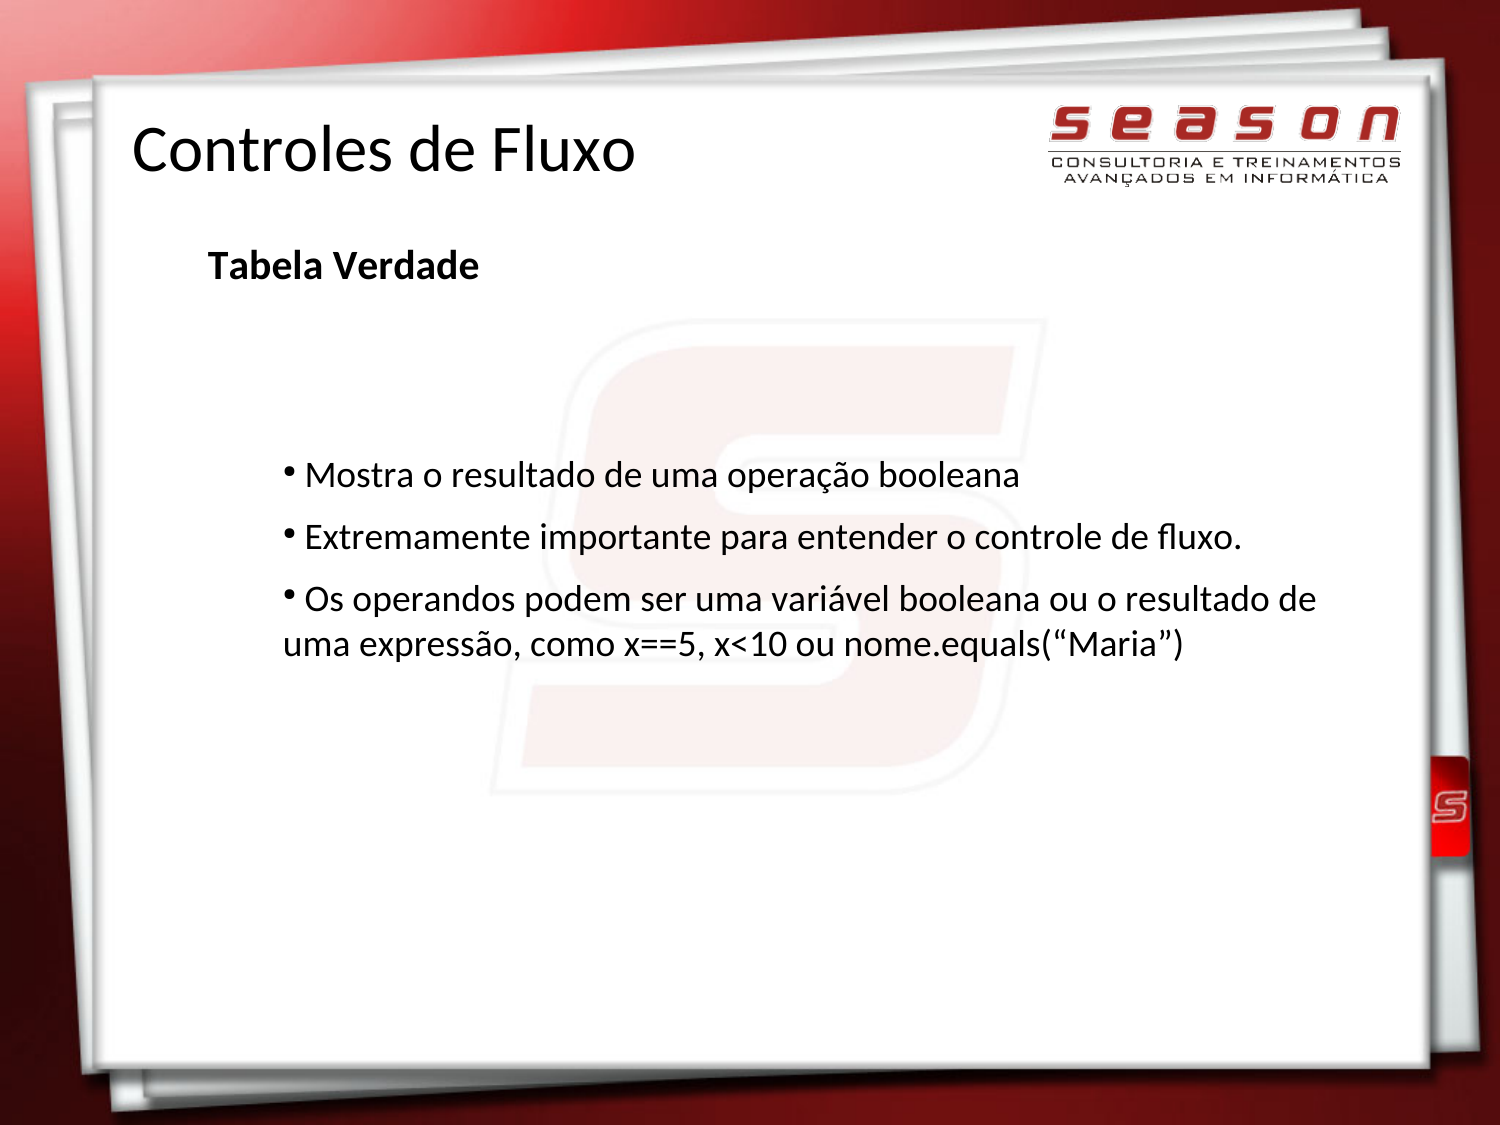

# Controles de Fluxo
Tabela Verdade
 Mostra o resultado de uma operação booleana
 Extremamente importante para entender o controle de fluxo.
 Os operandos podem ser uma variável booleana ou o resultado de uma expressão, como x==5, x<10 ou nome.equals(“Maria”)